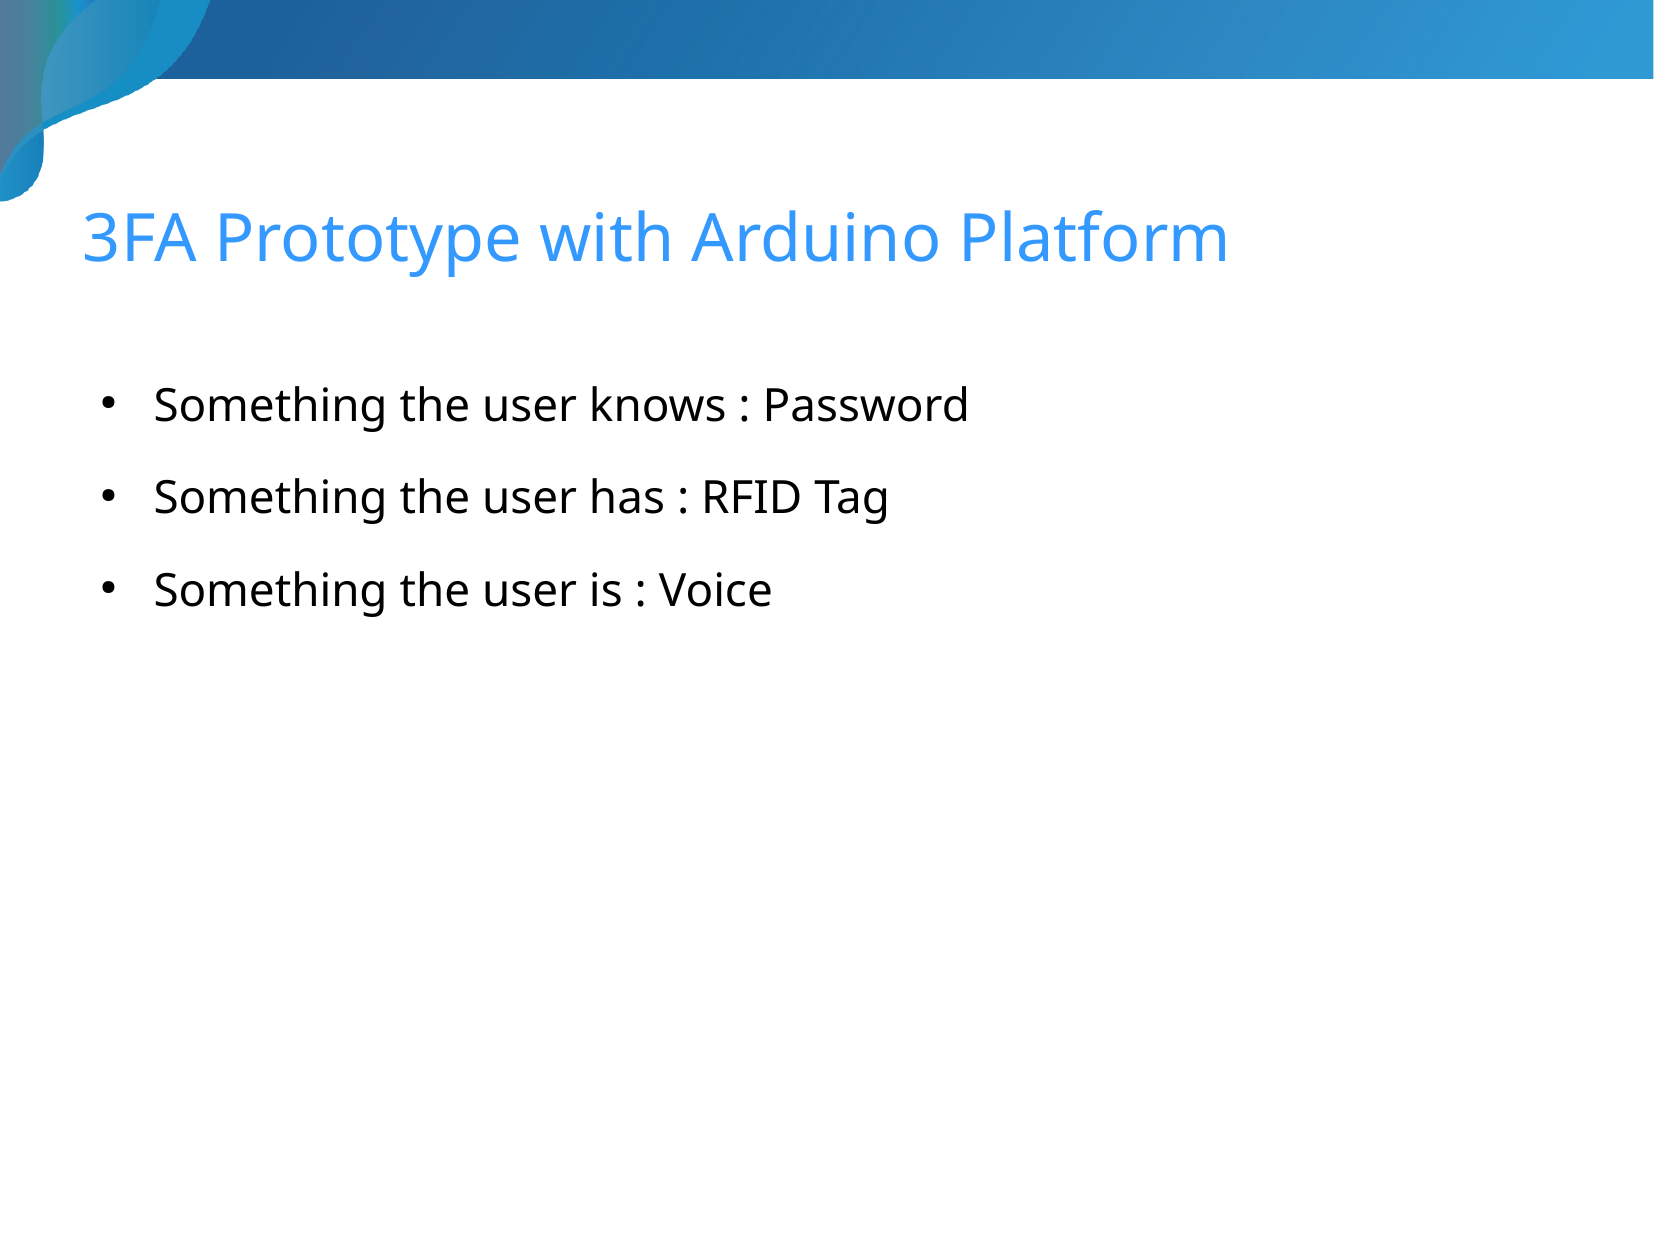

3FA Prototype with Arduino Platform
# Something the user knows : Password
Something the user has : RFID Tag
Something the user is : Voice